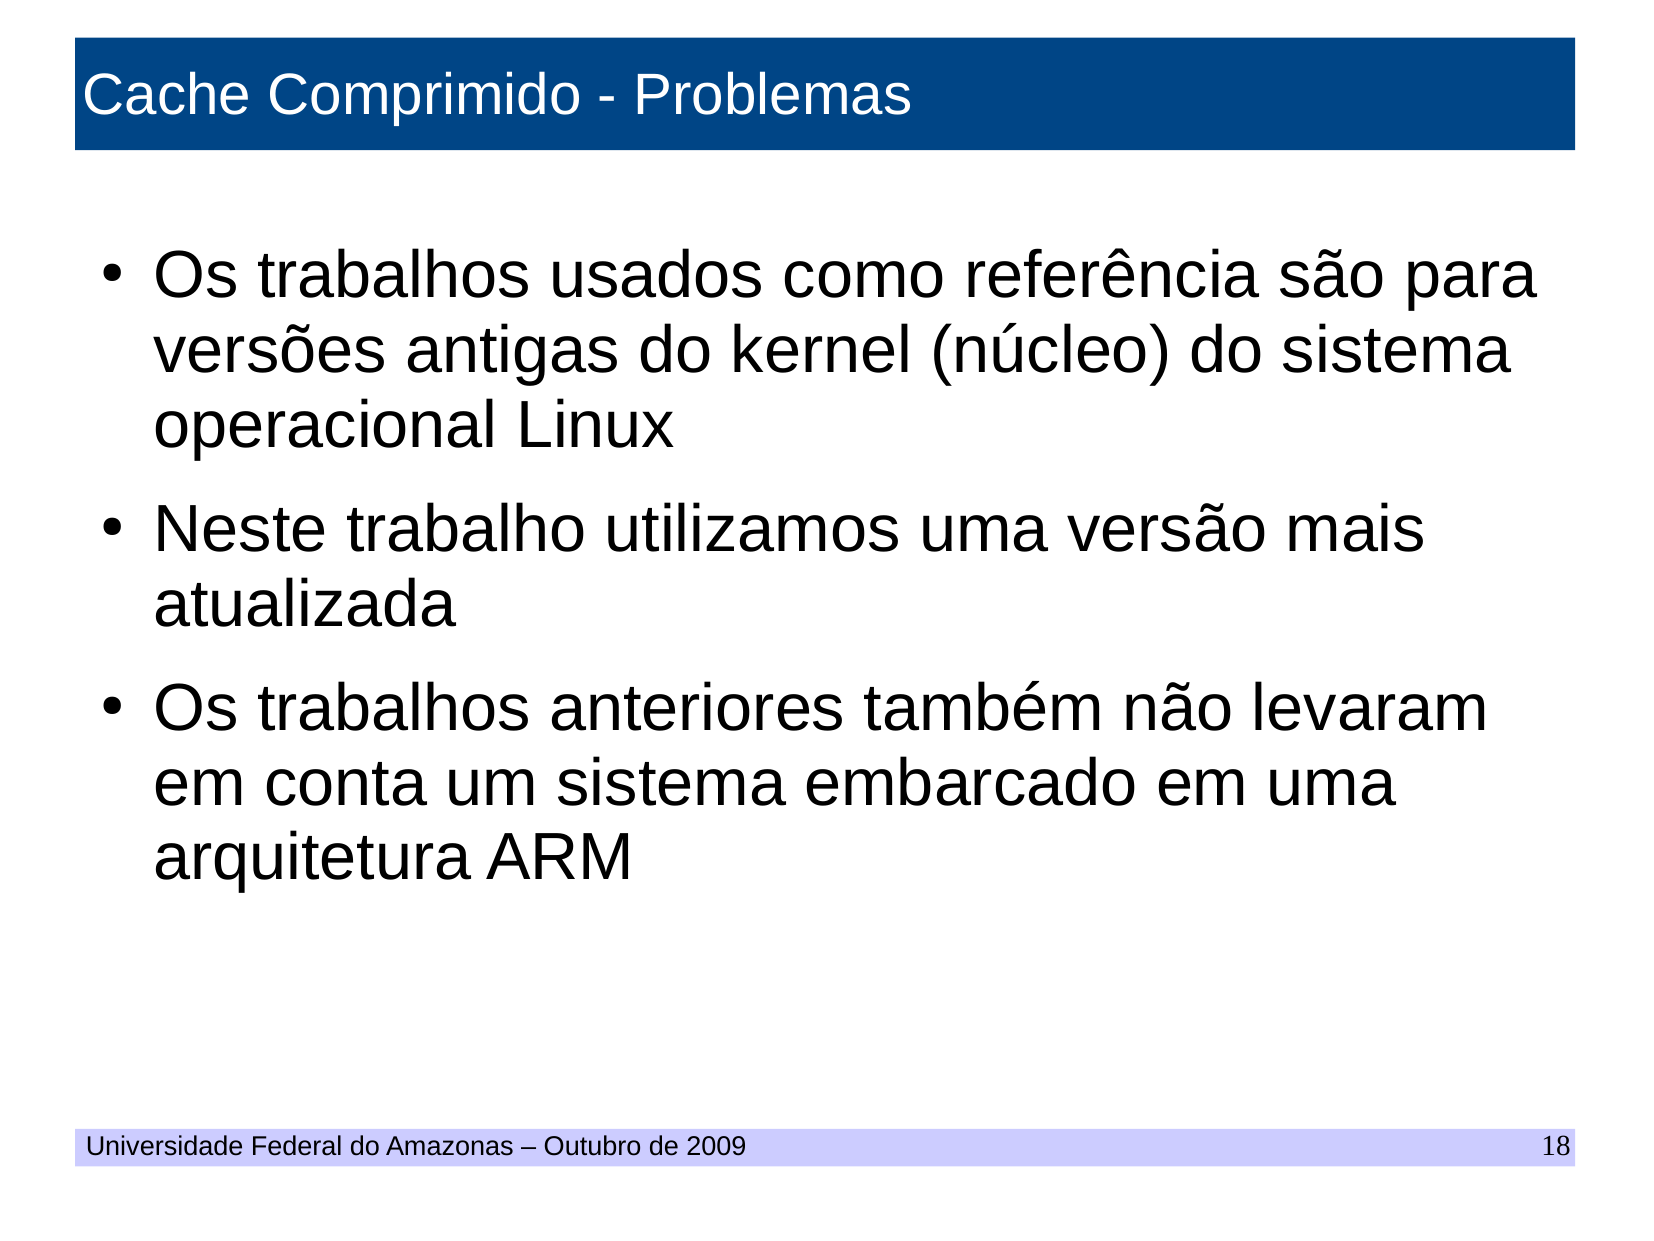

# Cache Comprimido - Problemas
Os trabalhos usados como referência são para versões antigas do kernel (núcleo) do sistema operacional Linux
Neste trabalho utilizamos uma versão mais atualizada
Os trabalhos anteriores também não levaram em conta um sistema embarcado em uma arquitetura ARM
18